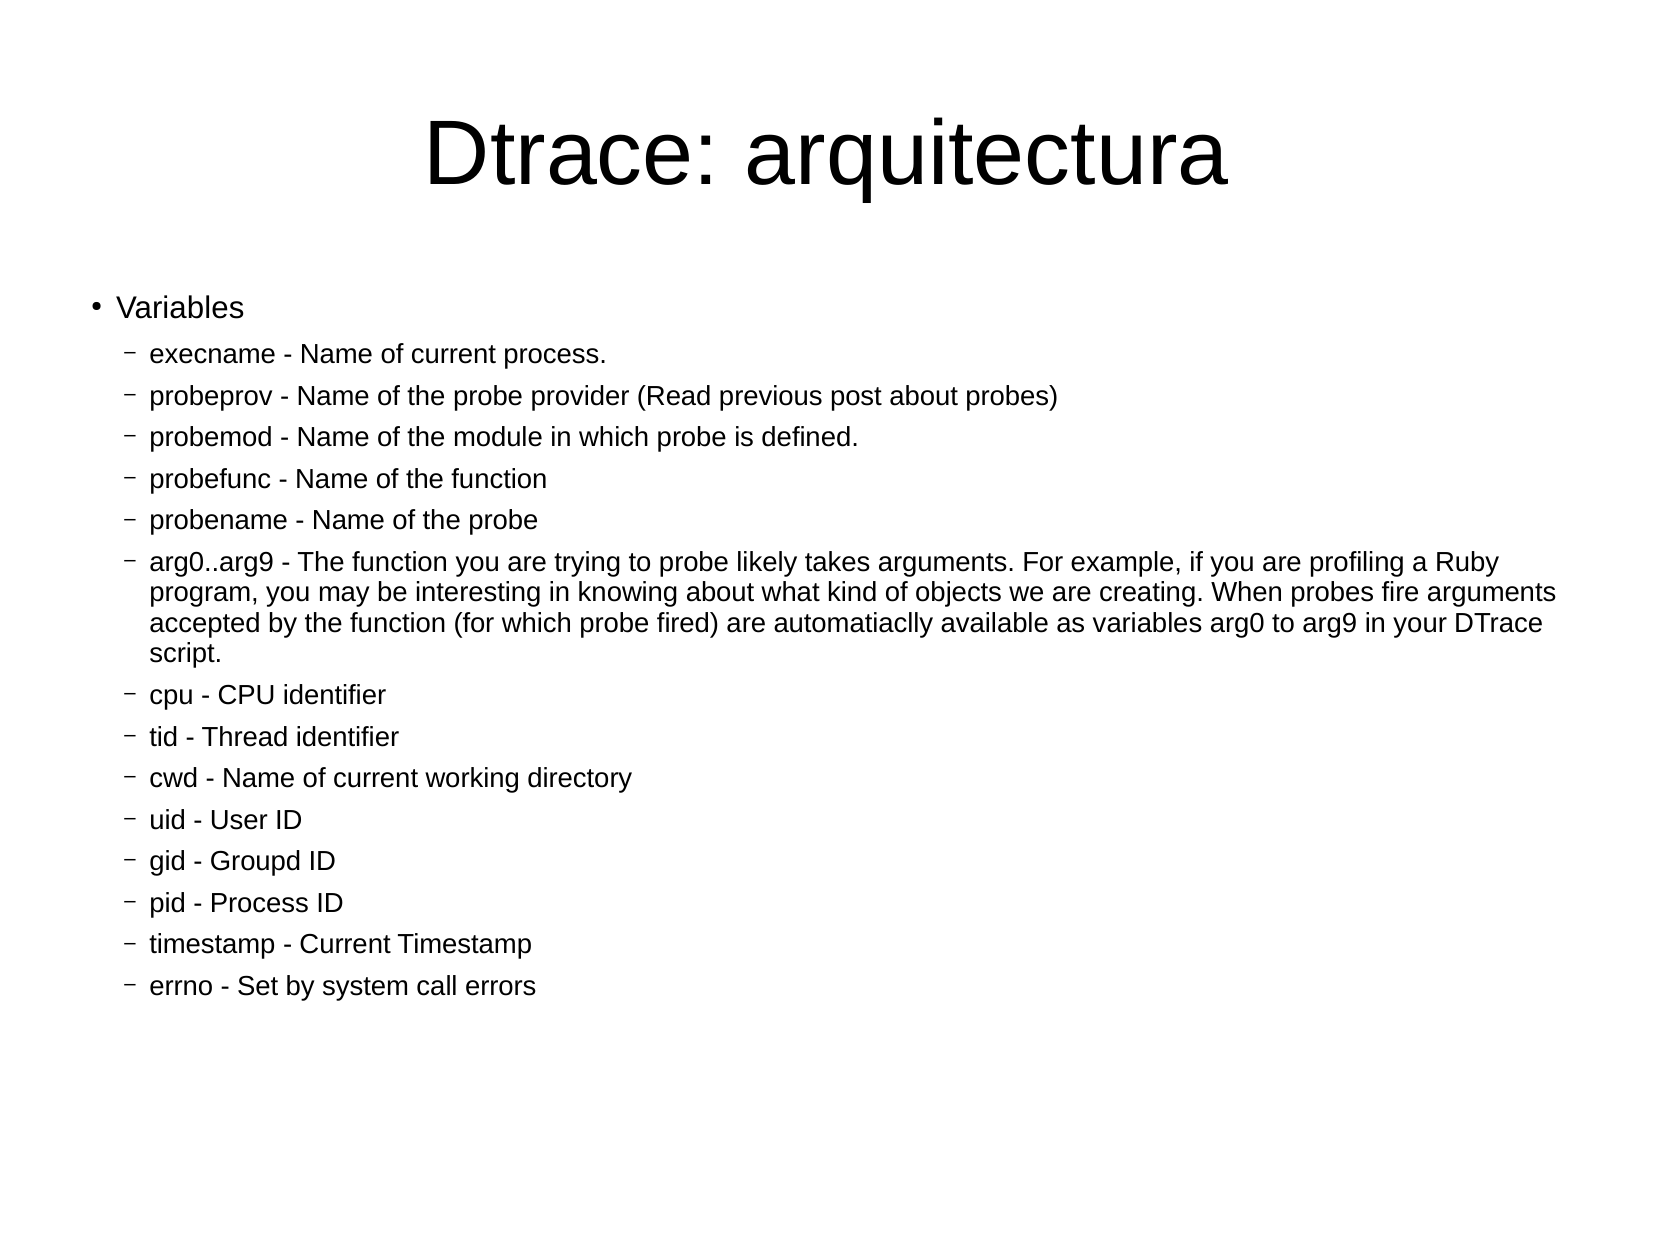

# Dtrace: arquitectura
Variables
execname - Name of current process.
probeprov - Name of the probe provider (Read previous post about probes)
probemod - Name of the module in which probe is defined.
probefunc - Name of the function
probename - Name of the probe
arg0..arg9 - The function you are trying to probe likely takes arguments. For example, if you are profiling a Ruby program, you may be interesting in knowing about what kind of objects we are creating. When probes fire arguments accepted by the function (for which probe fired) are automatiaclly available as variables arg0 to arg9 in your DTrace script.
cpu - CPU identifier
tid - Thread identifier
cwd - Name of current working directory
uid - User ID
gid - Groupd ID
pid - Process ID
timestamp - Current Timestamp
errno - Set by system call errors